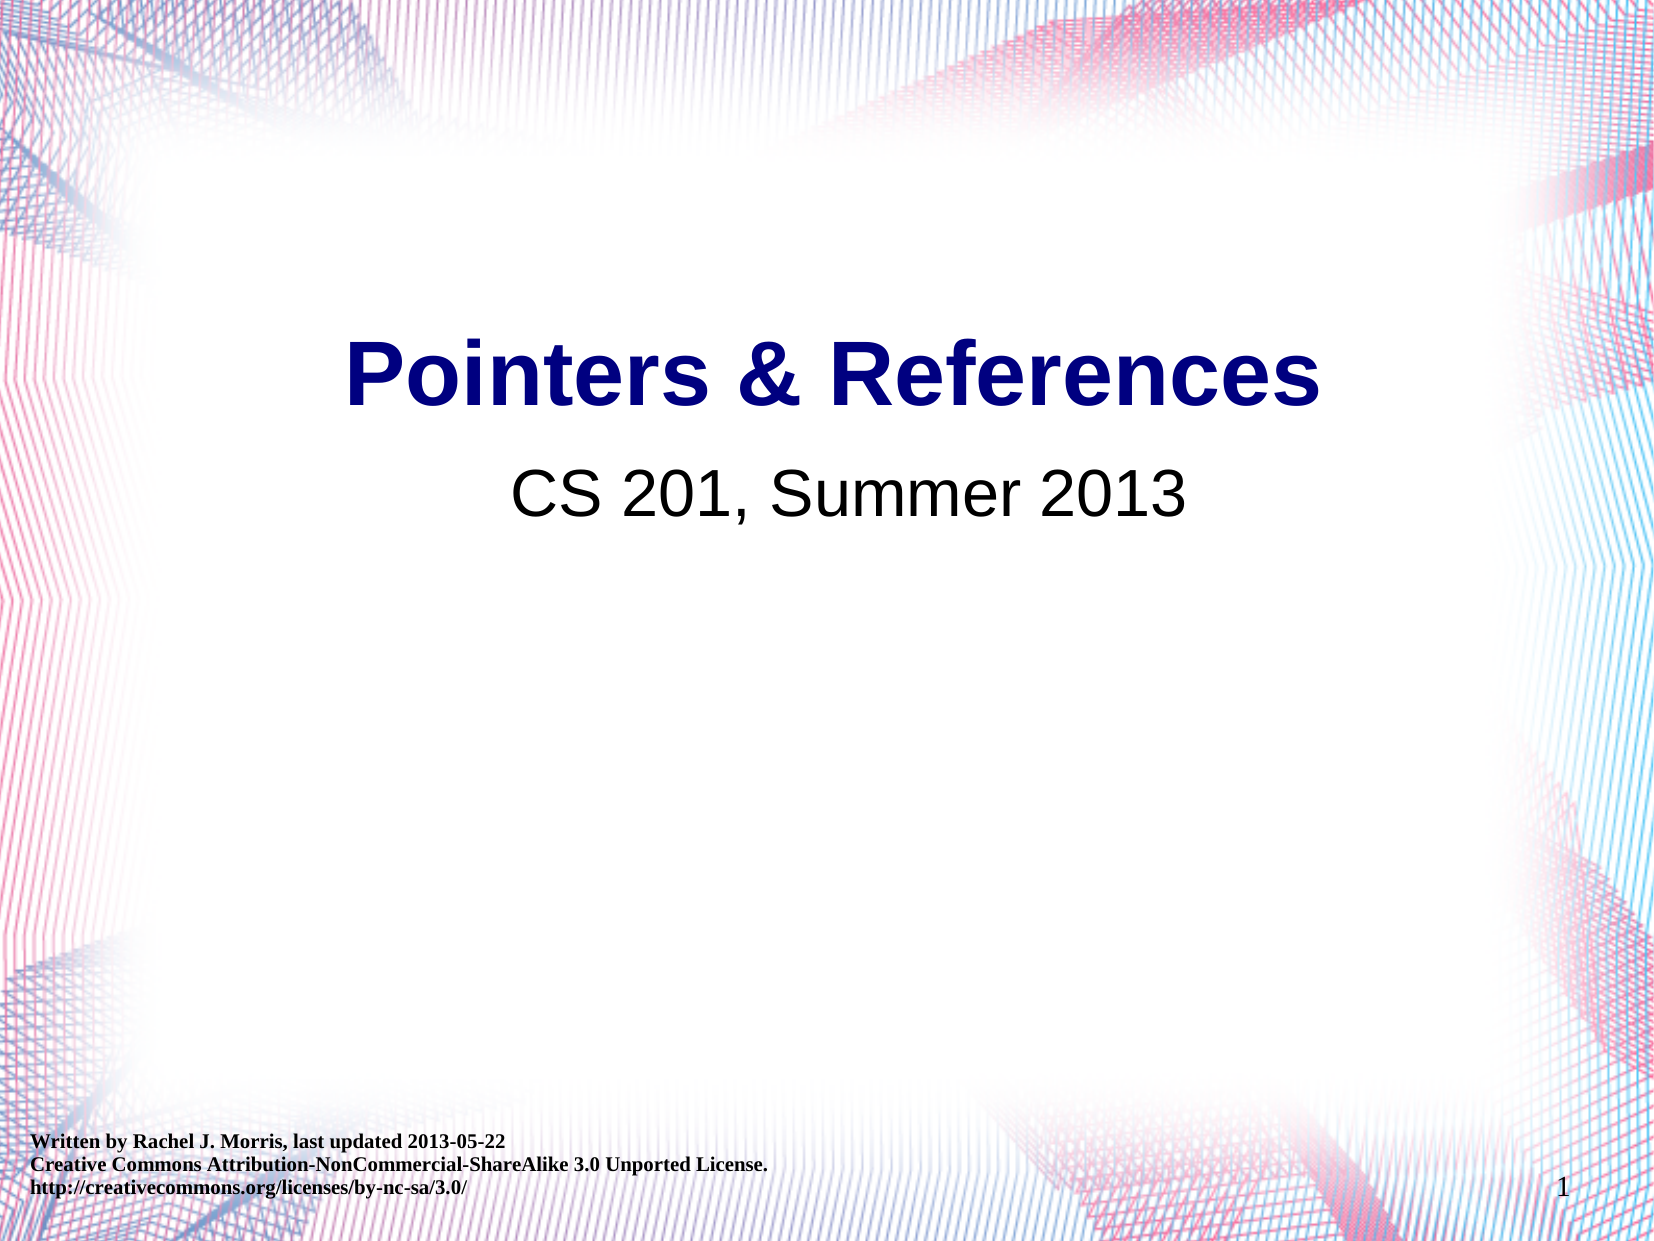

# Pointers & References
CS 201, Summer 2013
1